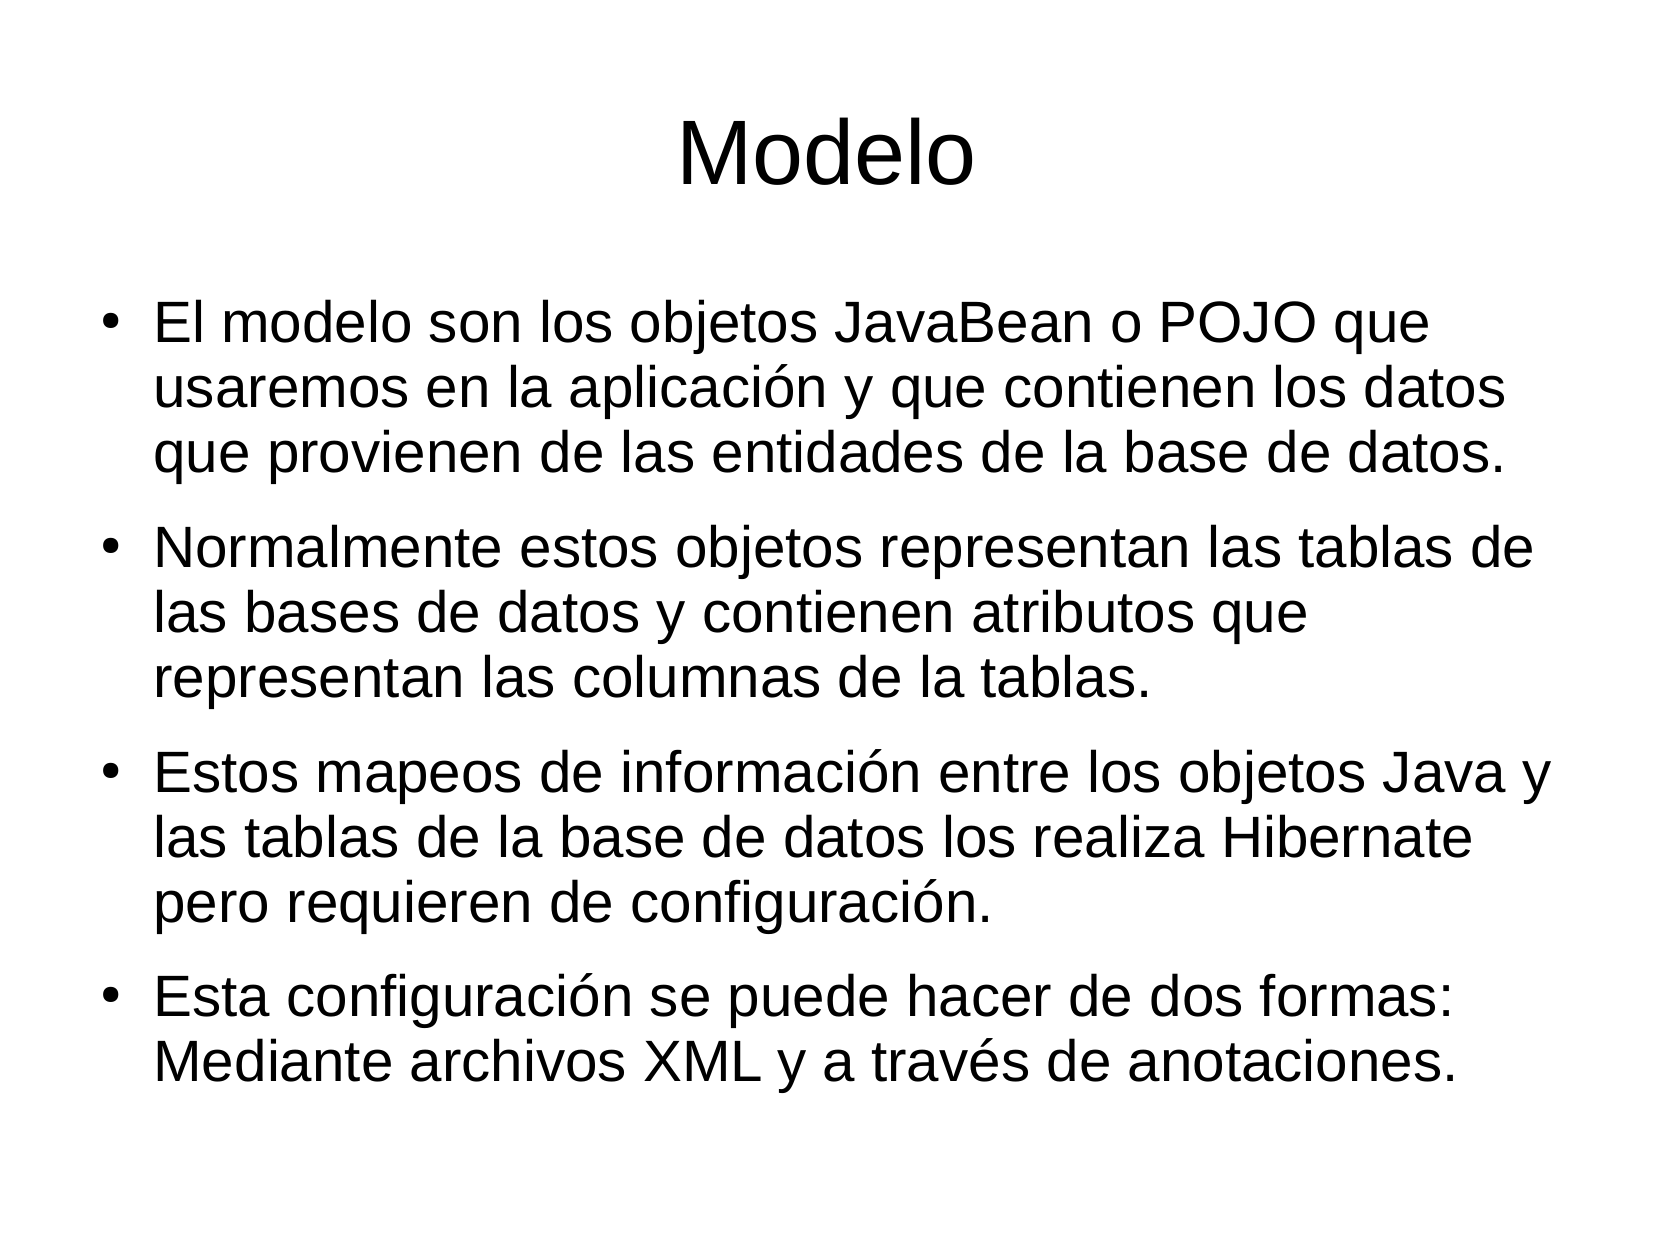

# Modelo
El modelo son los objetos JavaBean o POJO que usaremos en la aplicación y que contienen los datos que provienen de las entidades de la base de datos.
Normalmente estos objetos representan las tablas de las bases de datos y contienen atributos que representan las columnas de la tablas.
Estos mapeos de información entre los objetos Java y las tablas de la base de datos los realiza Hibernate pero requieren de configuración.
Esta configuración se puede hacer de dos formas: Mediante archivos XML y a través de anotaciones.